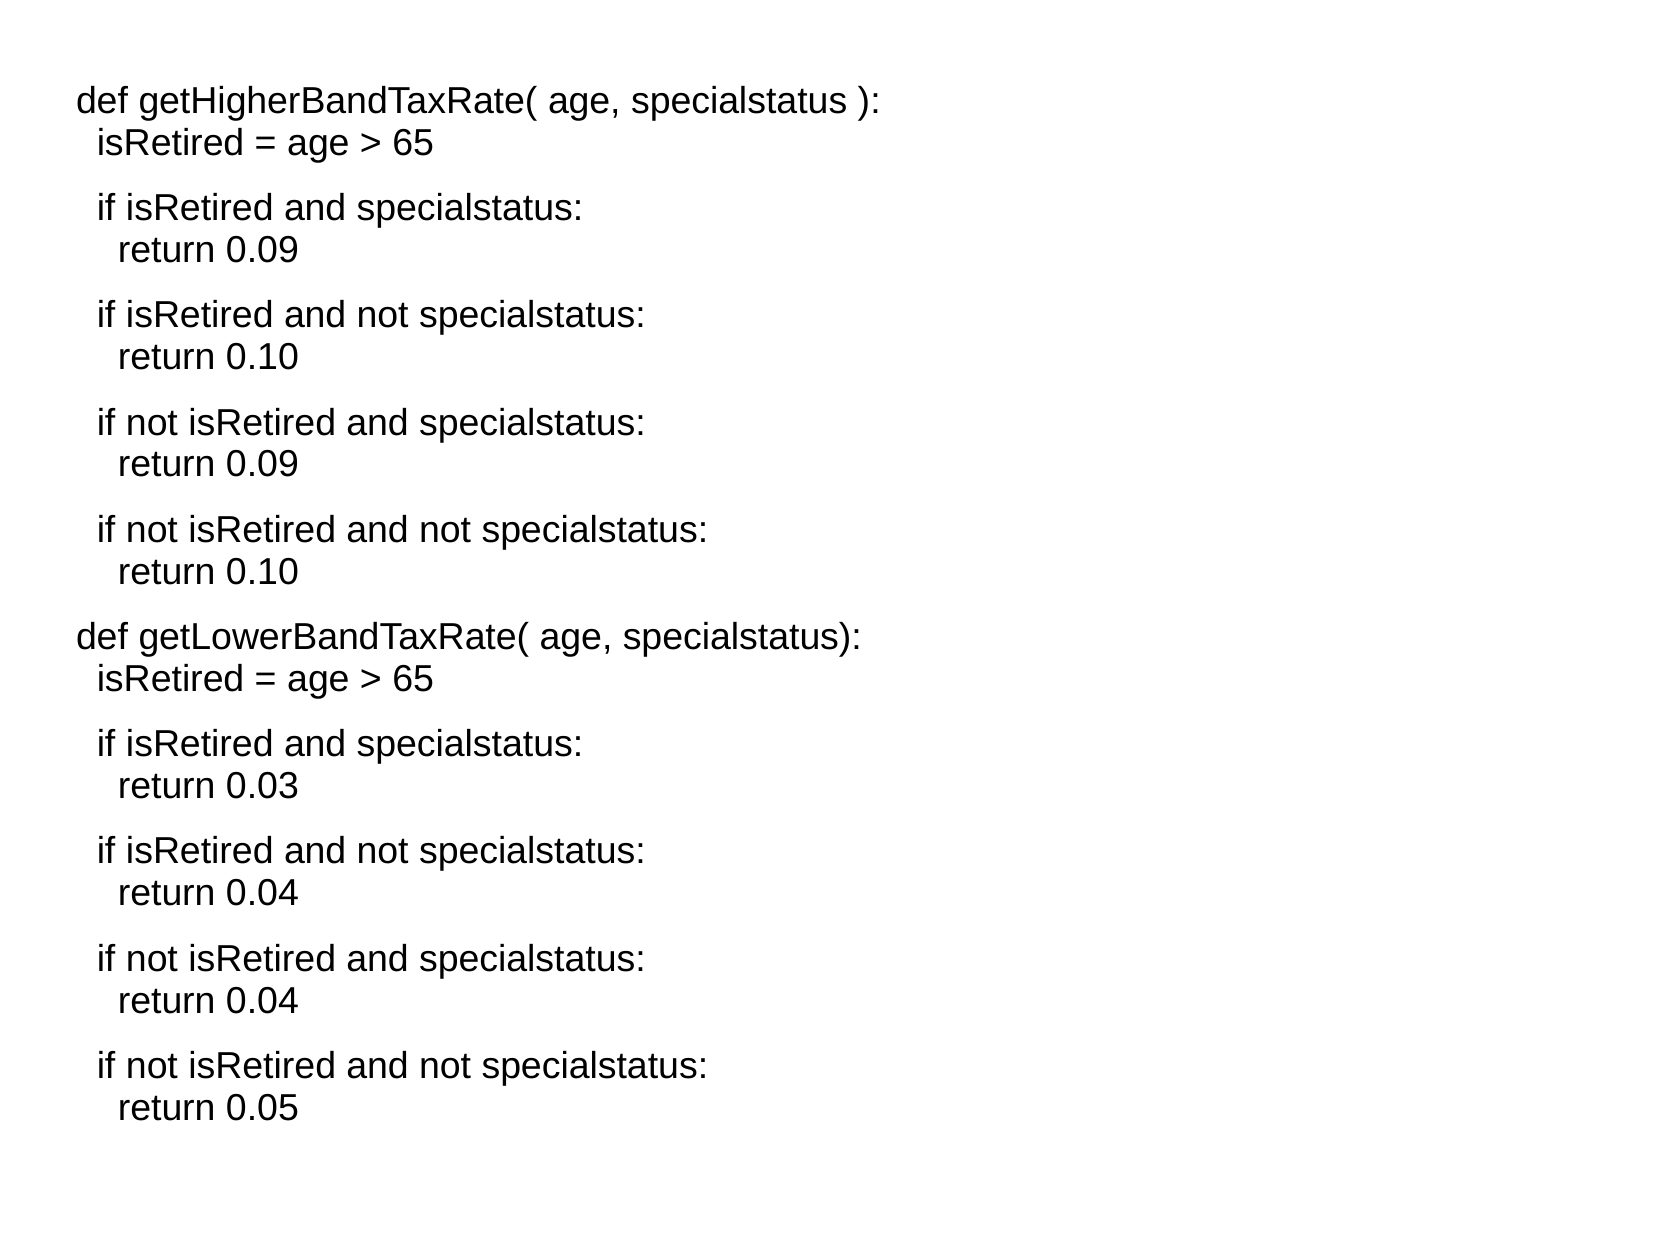

# def getHigherBandTaxRate( age, specialstatus ):
 isRetired = age > 65
 if isRetired and specialstatus:
 return 0.09
 if isRetired and not specialstatus:
 return 0.10
 if not isRetired and specialstatus:
 return 0.09
 if not isRetired and not specialstatus:
 return 0.10
def getLowerBandTaxRate( age, specialstatus):
 isRetired = age > 65
 if isRetired and specialstatus:
 return 0.03
 if isRetired and not specialstatus:
 return 0.04
 if not isRetired and specialstatus:
 return 0.04
 if not isRetired and not specialstatus:
 return 0.05